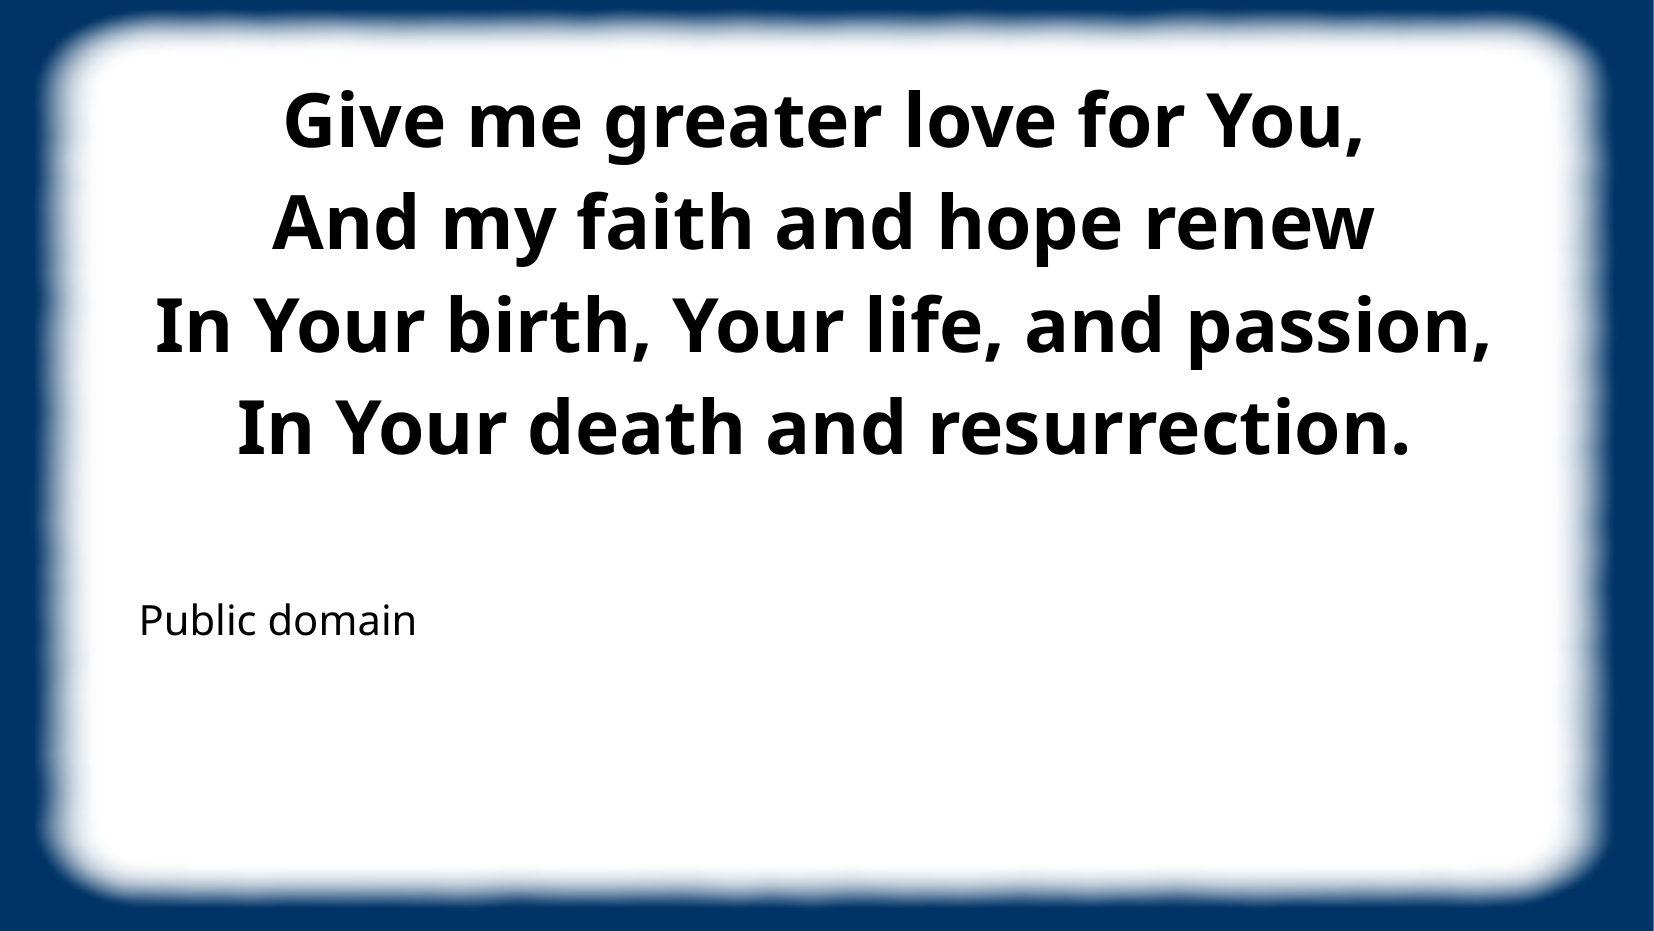

Give me greater love for You,
And my faith and hope renew
In Your birth, Your life, and passion,
In Your death and resurrection.
Public domain